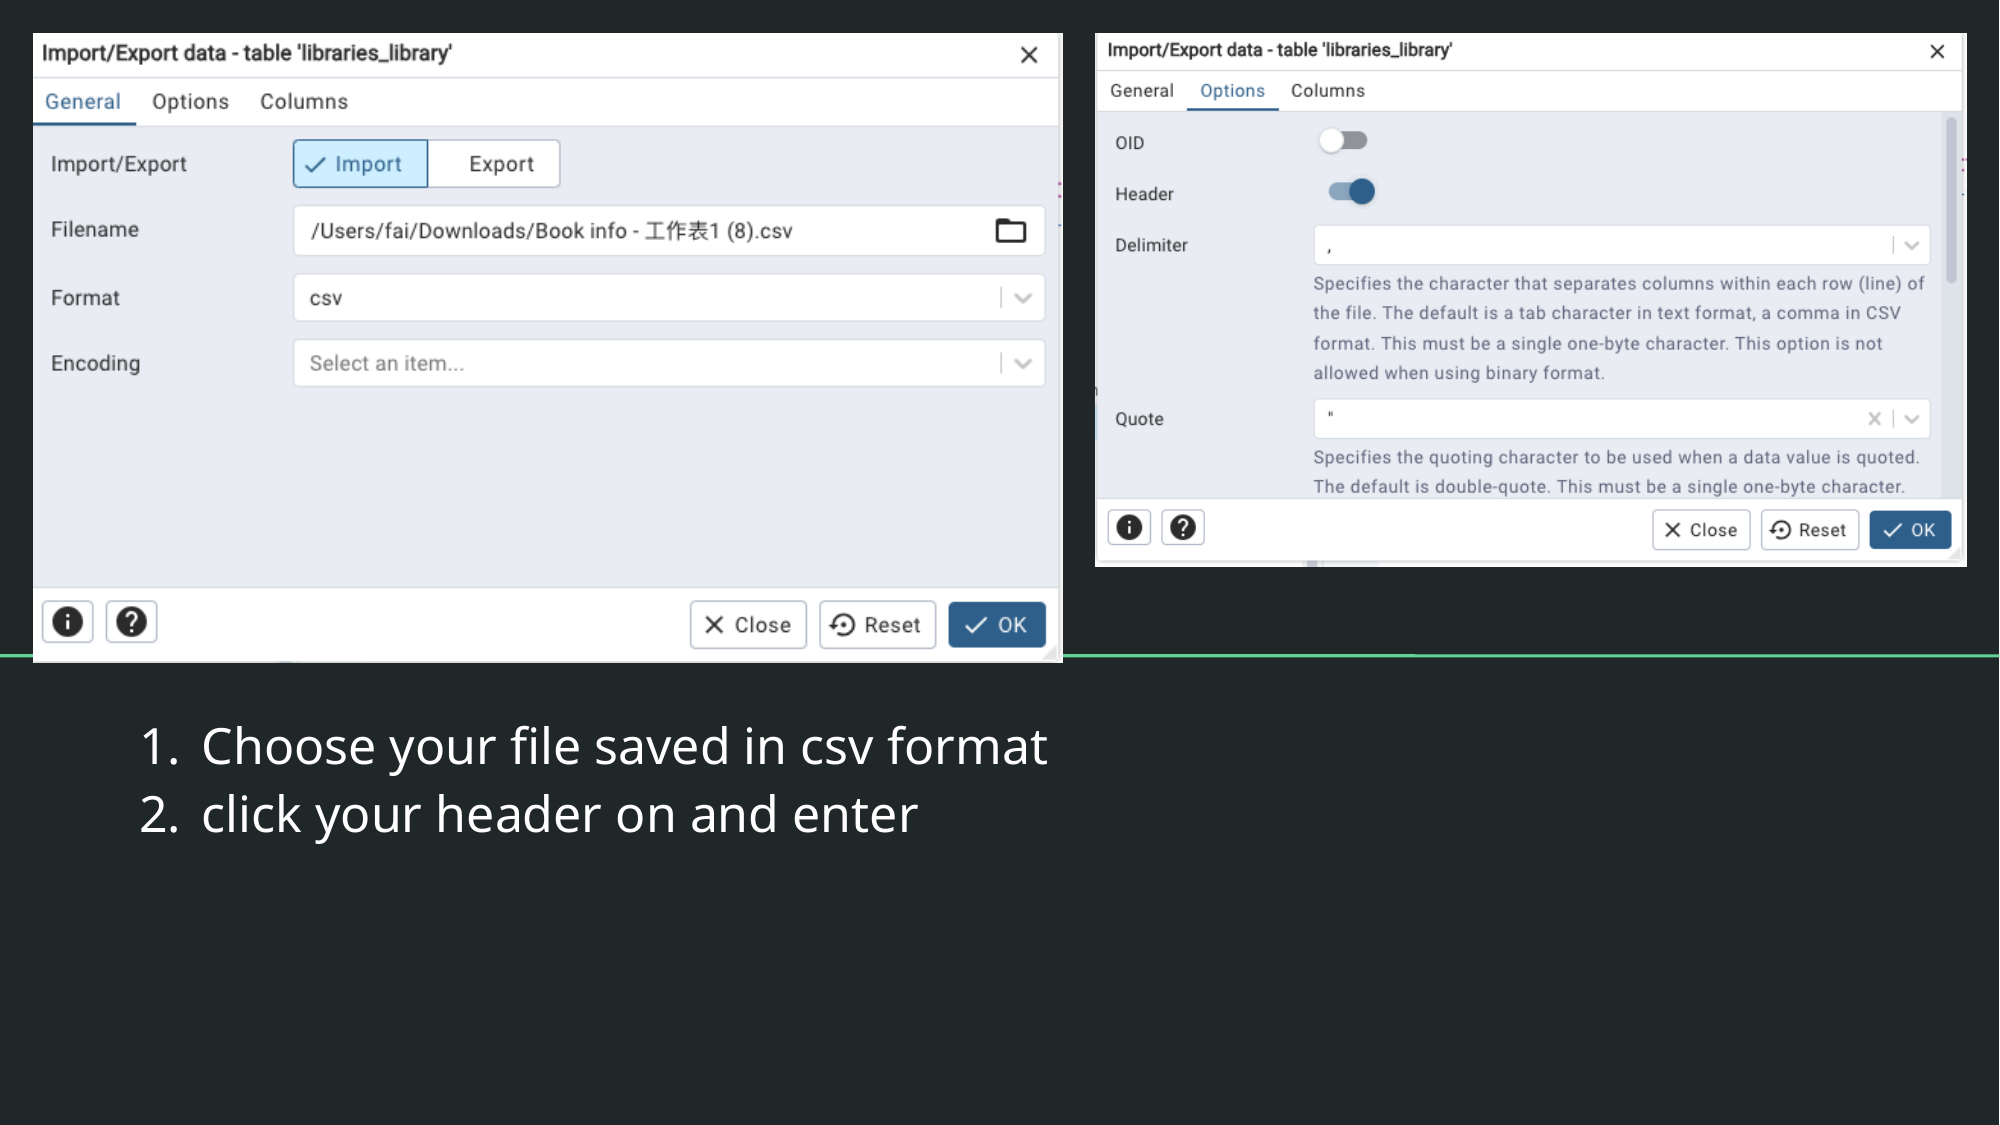

# Choose your file saved in csv format
click your header on and enter